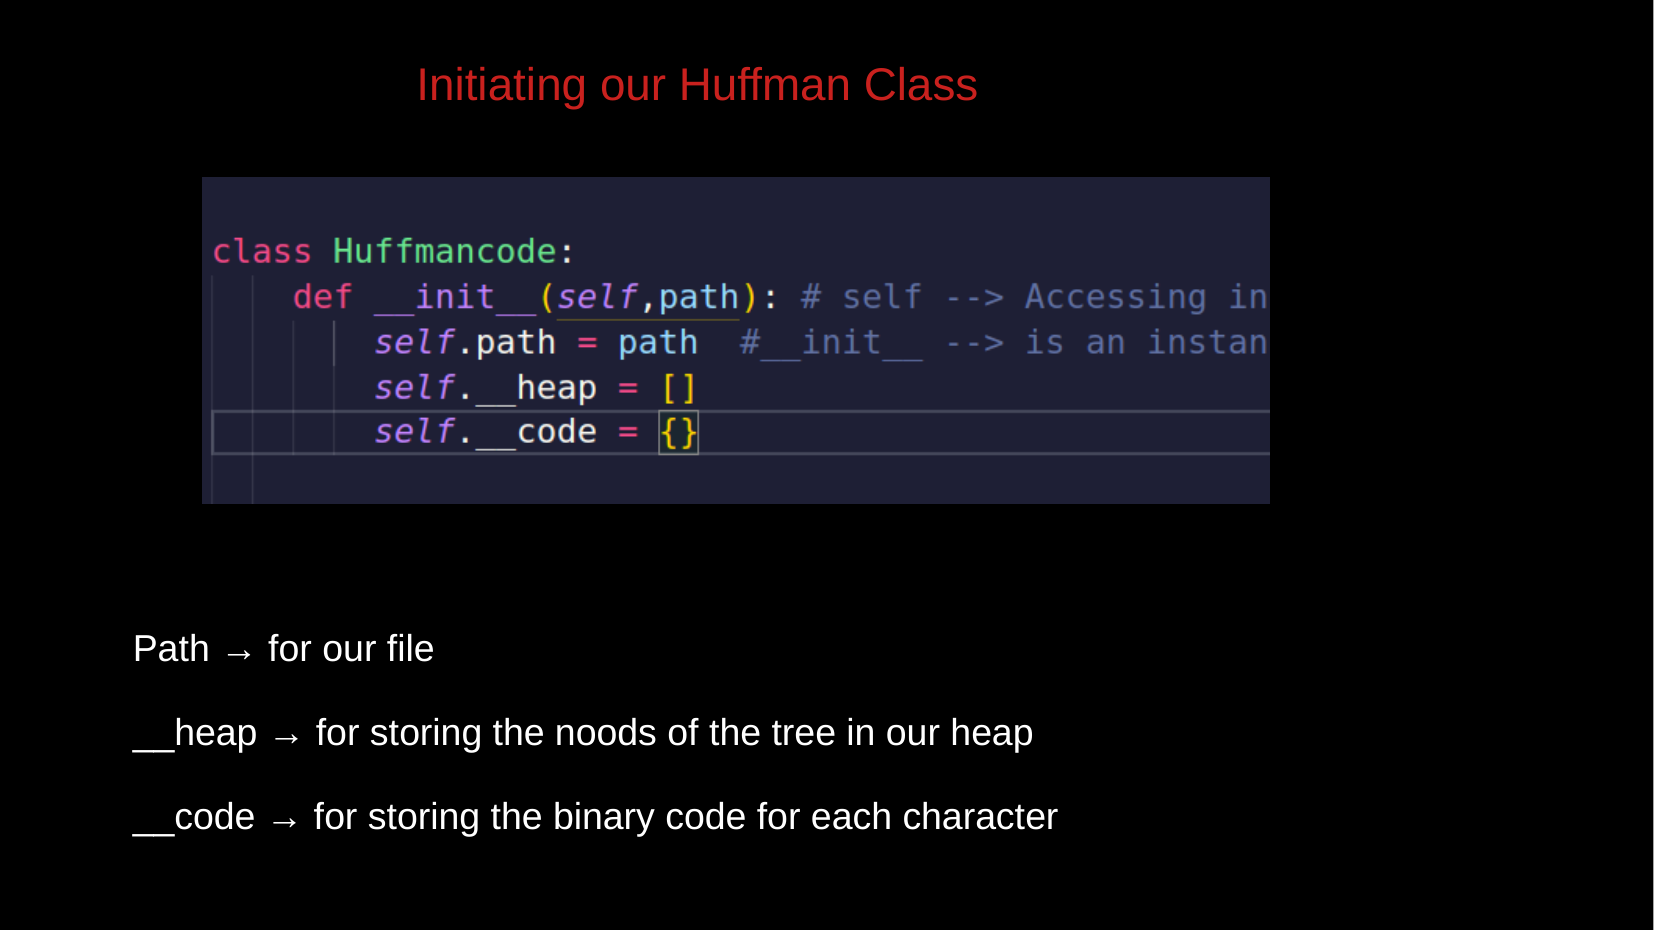

Initiating our Huffman Class
Path → for our file
__heap → for storing the noods of the tree in our heap
__code → for storing the binary code for each character